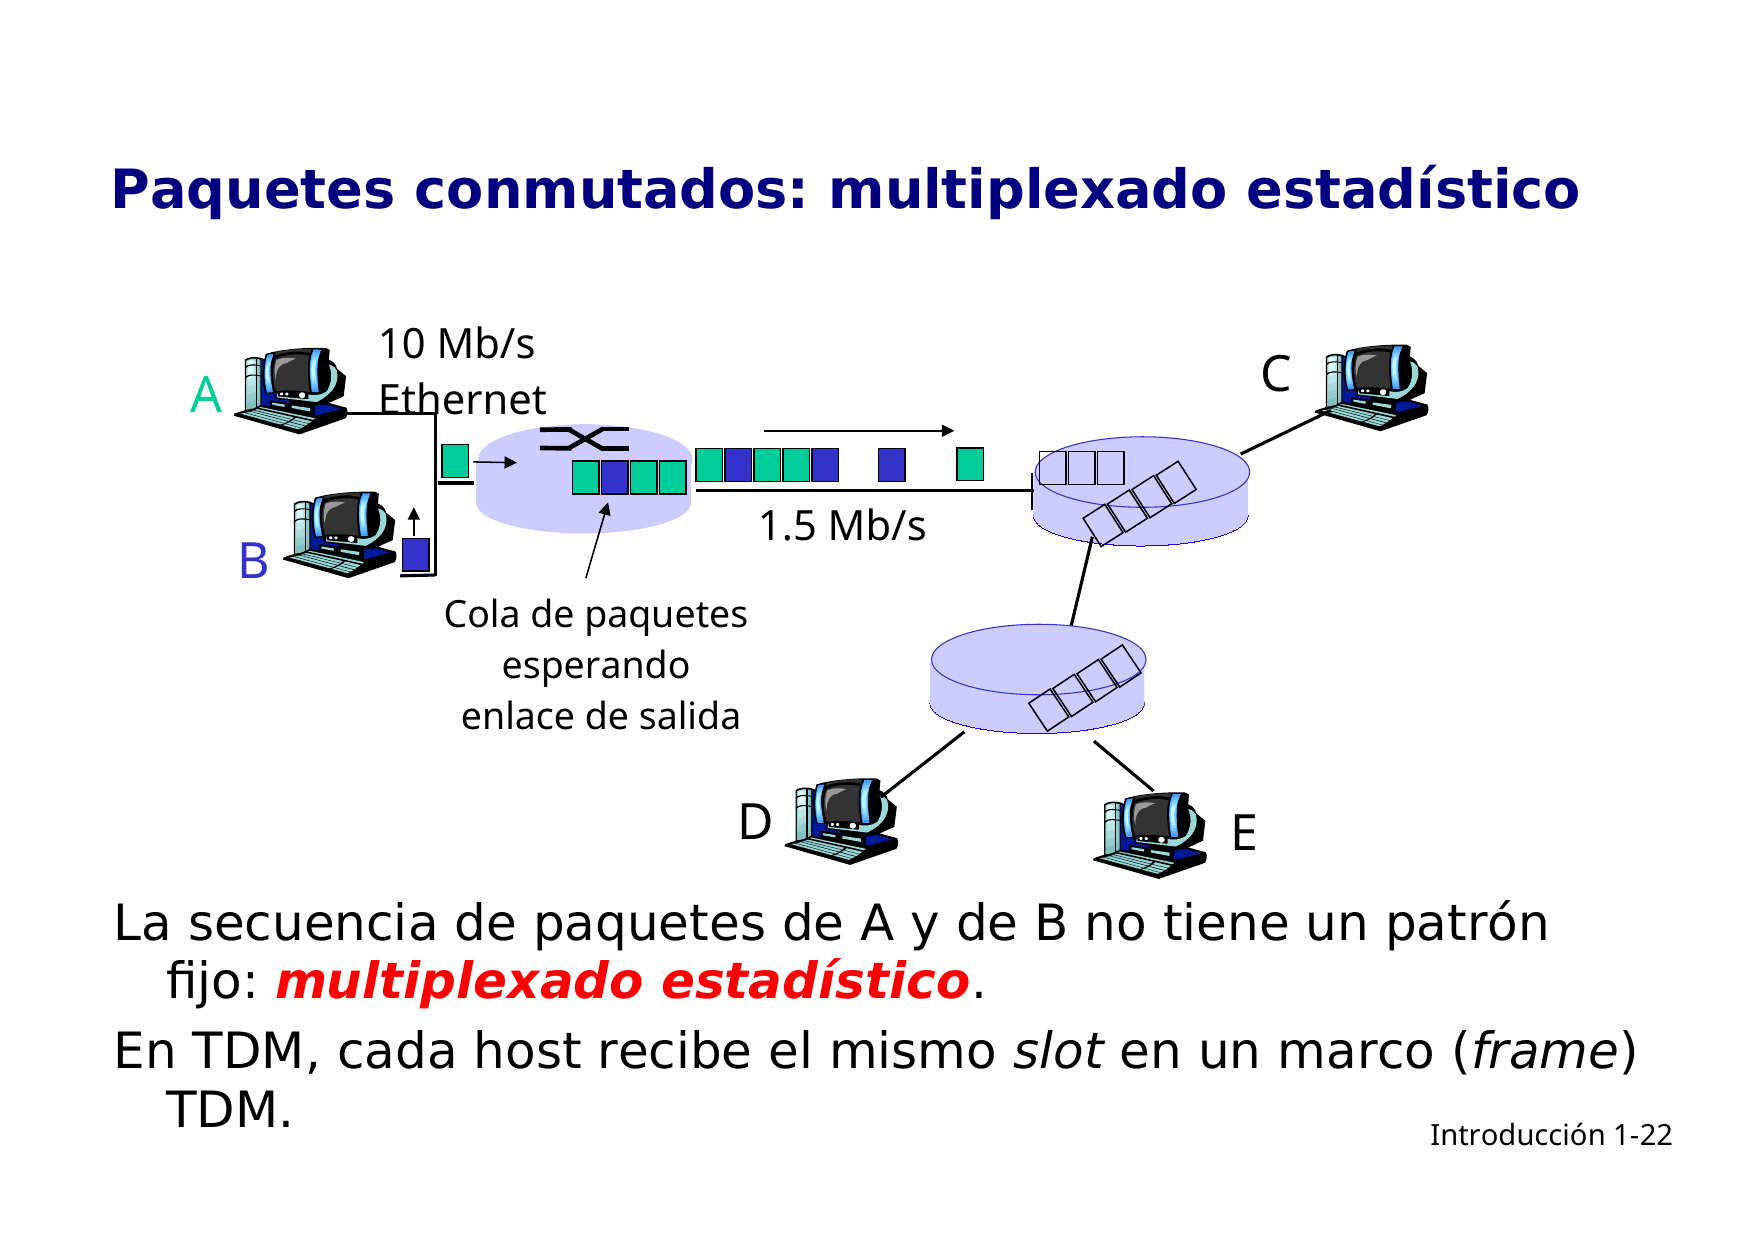

# Paquetes conmutados: multiplexado estadístico
10 Mb/s
Ethernet
La secuencia de paquetes de A y de B no tiene un patrón fijo: multiplexado estadístico.
En TDM, cada host recibe el mismo slot en un marco (frame) TDM.
C
A
1.5 Mb/s
B
Cola de paquetes
esperando
enlace de salida
D
E